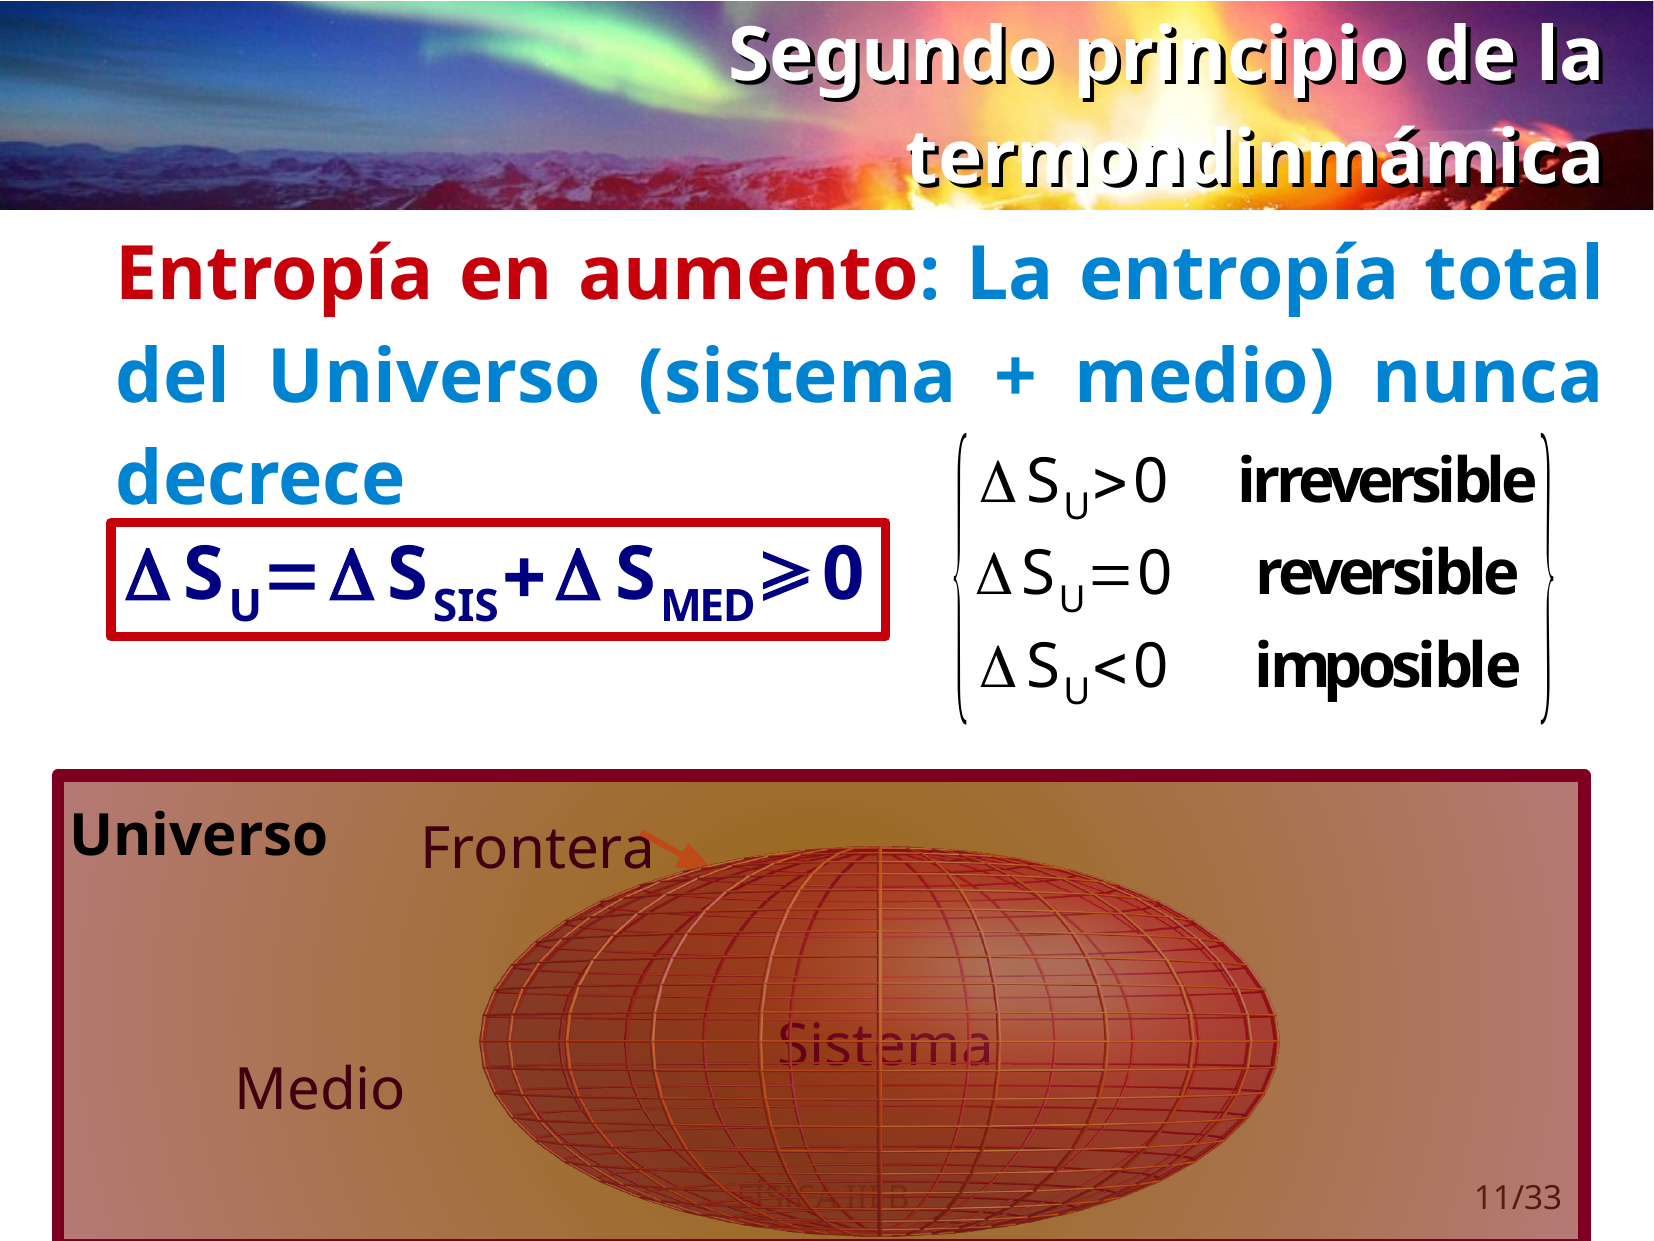

# Segundo principio de la termondinmámica
Entropía en aumento: La entropía total del Universo (sistema + medio) nunca decrece
Universo
Frontera
Sistema
Medio
FÍSICA III B
11